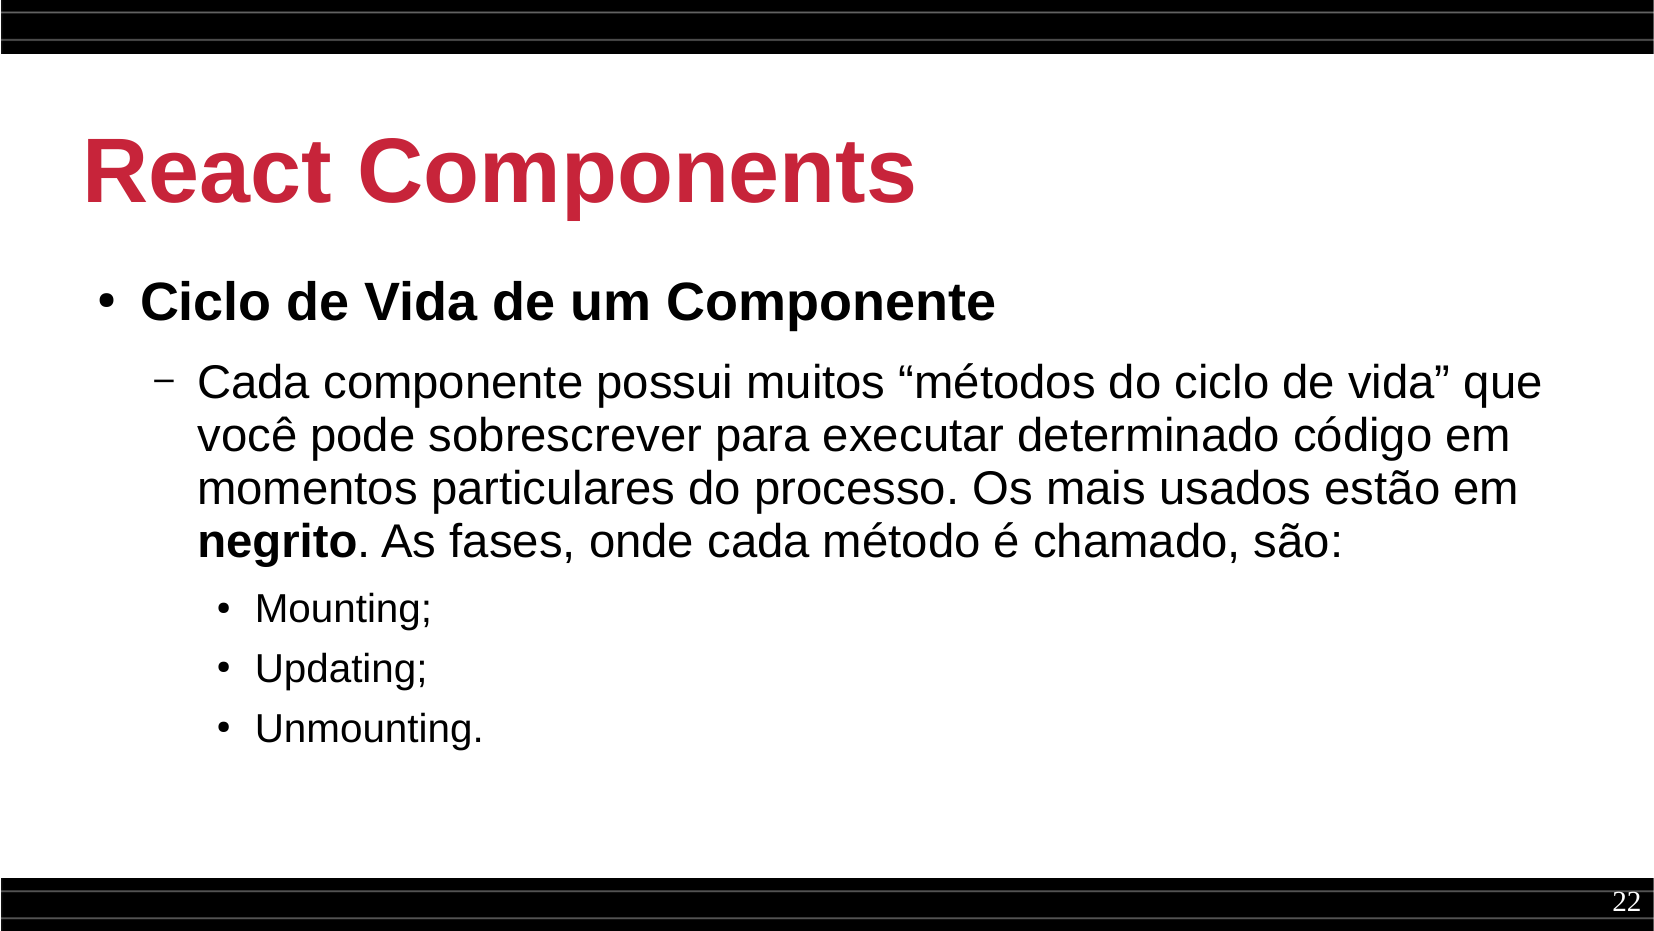

# React Components
Ciclo de Vida de um Componente
Cada componente possui muitos “métodos do ciclo de vida” que você pode sobrescrever para executar determinado código em momentos particulares do processo. Os mais usados estão em negrito. As fases, onde cada método é chamado, são:
Mounting;
Updating;
Unmounting.